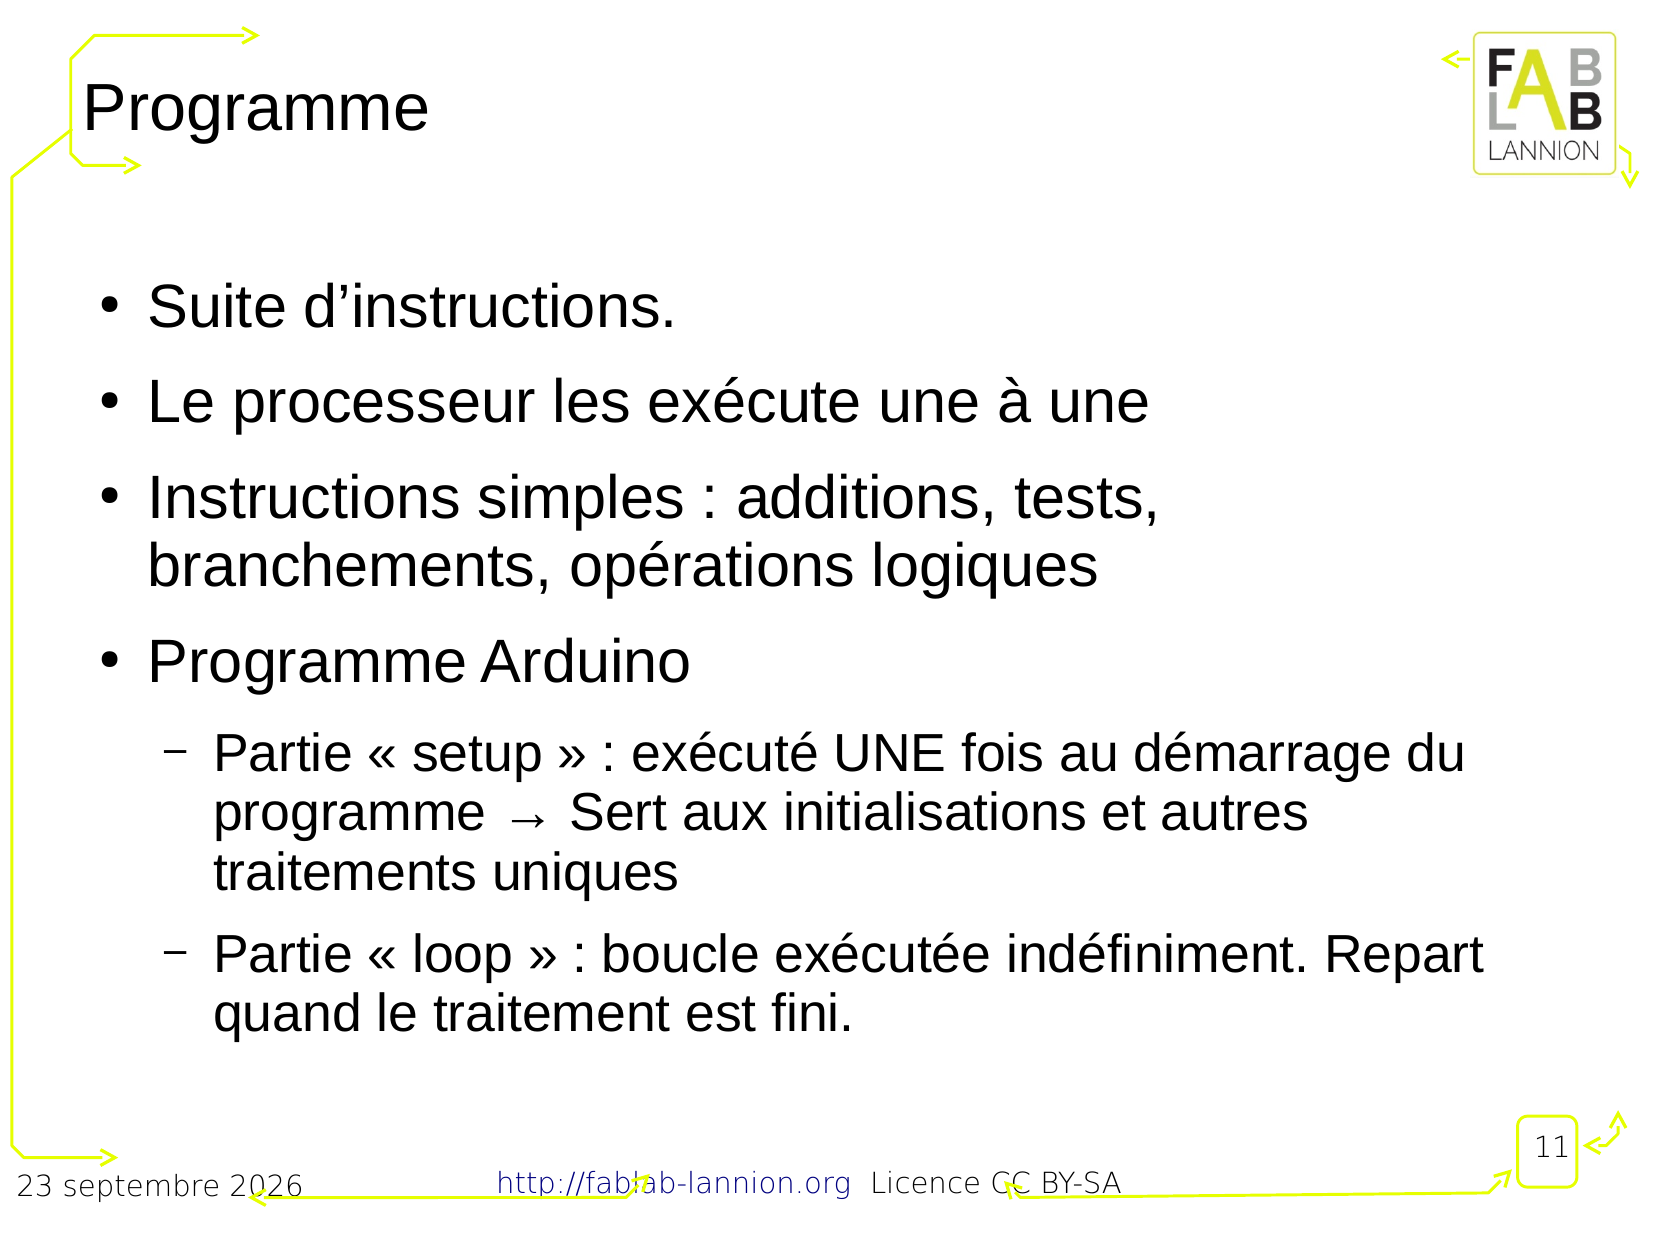

# Programme
Suite d’instructions.
Le processeur les exécute une à une
Instructions simples : additions, tests, branchements, opérations logiques
Programme Arduino
Partie « setup » : exécuté UNE fois au démarrage du programme → Sert aux initialisations et autres traitements uniques
Partie « loop » : boucle exécutée indéfiniment. Repart quand le traitement est fini.
11